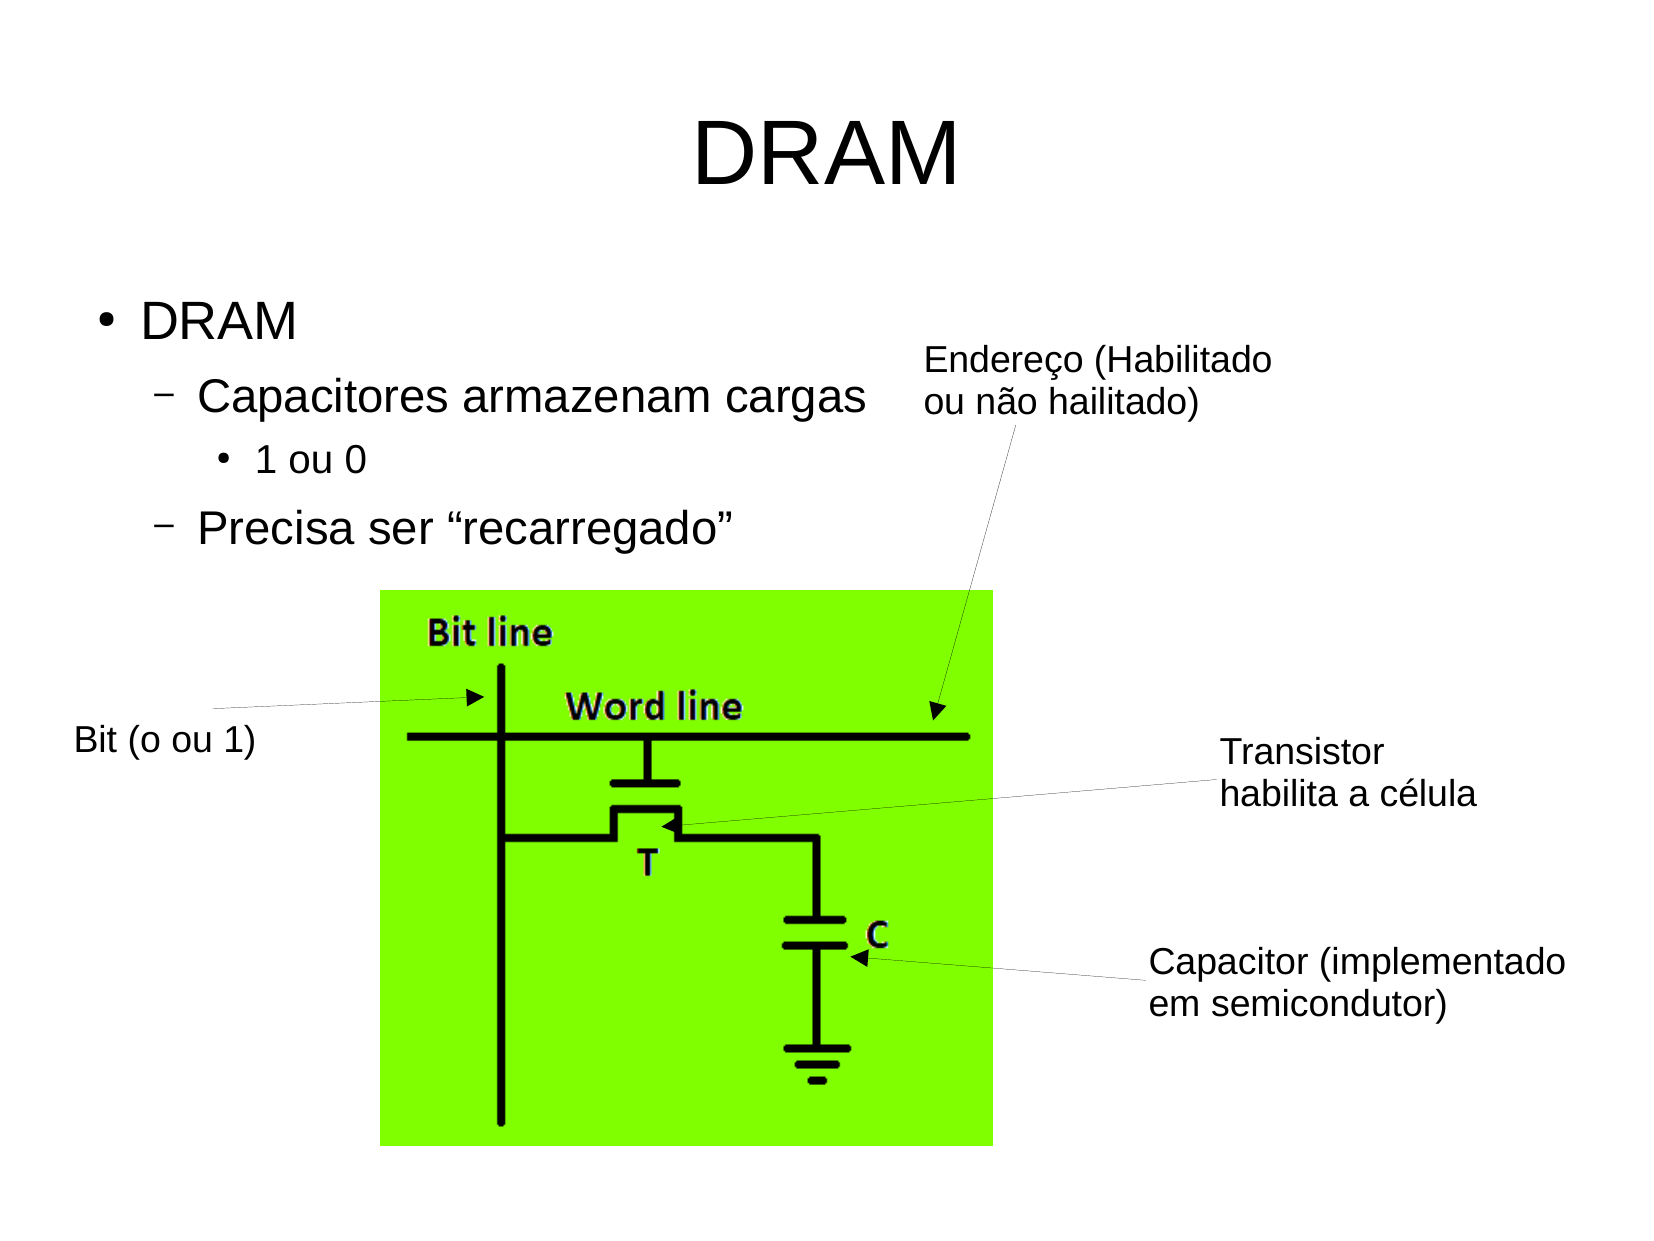

# DRAM
DRAM
Capacitores armazenam cargas
1 ou 0
Precisa ser “recarregado”
Endereço (Habilitado
ou não hailitado)
Bit (o ou 1)
Transistor
habilita a célula
Capacitor (implementado
em semicondutor)